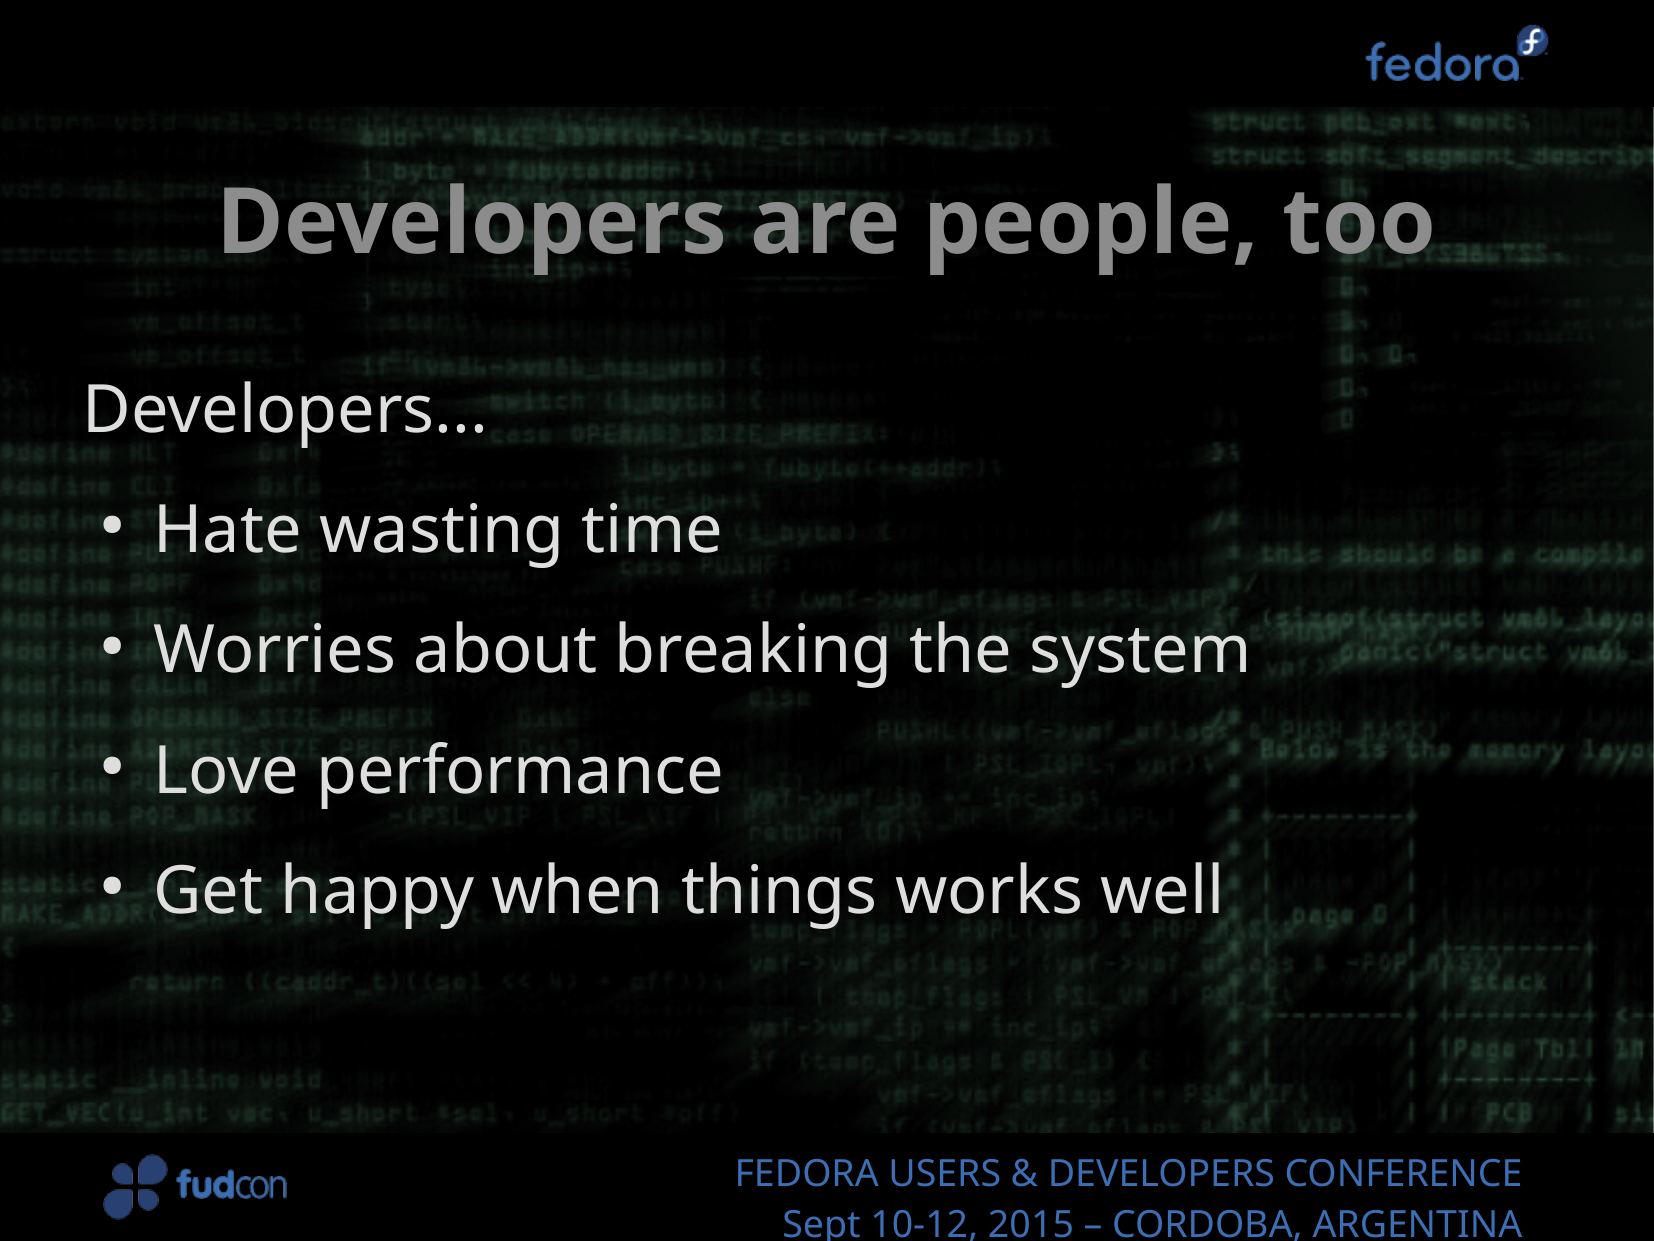

# Developers are people, too
Developers...
Hate wasting time
Worries about breaking the system
Love performance
Get happy when things works well